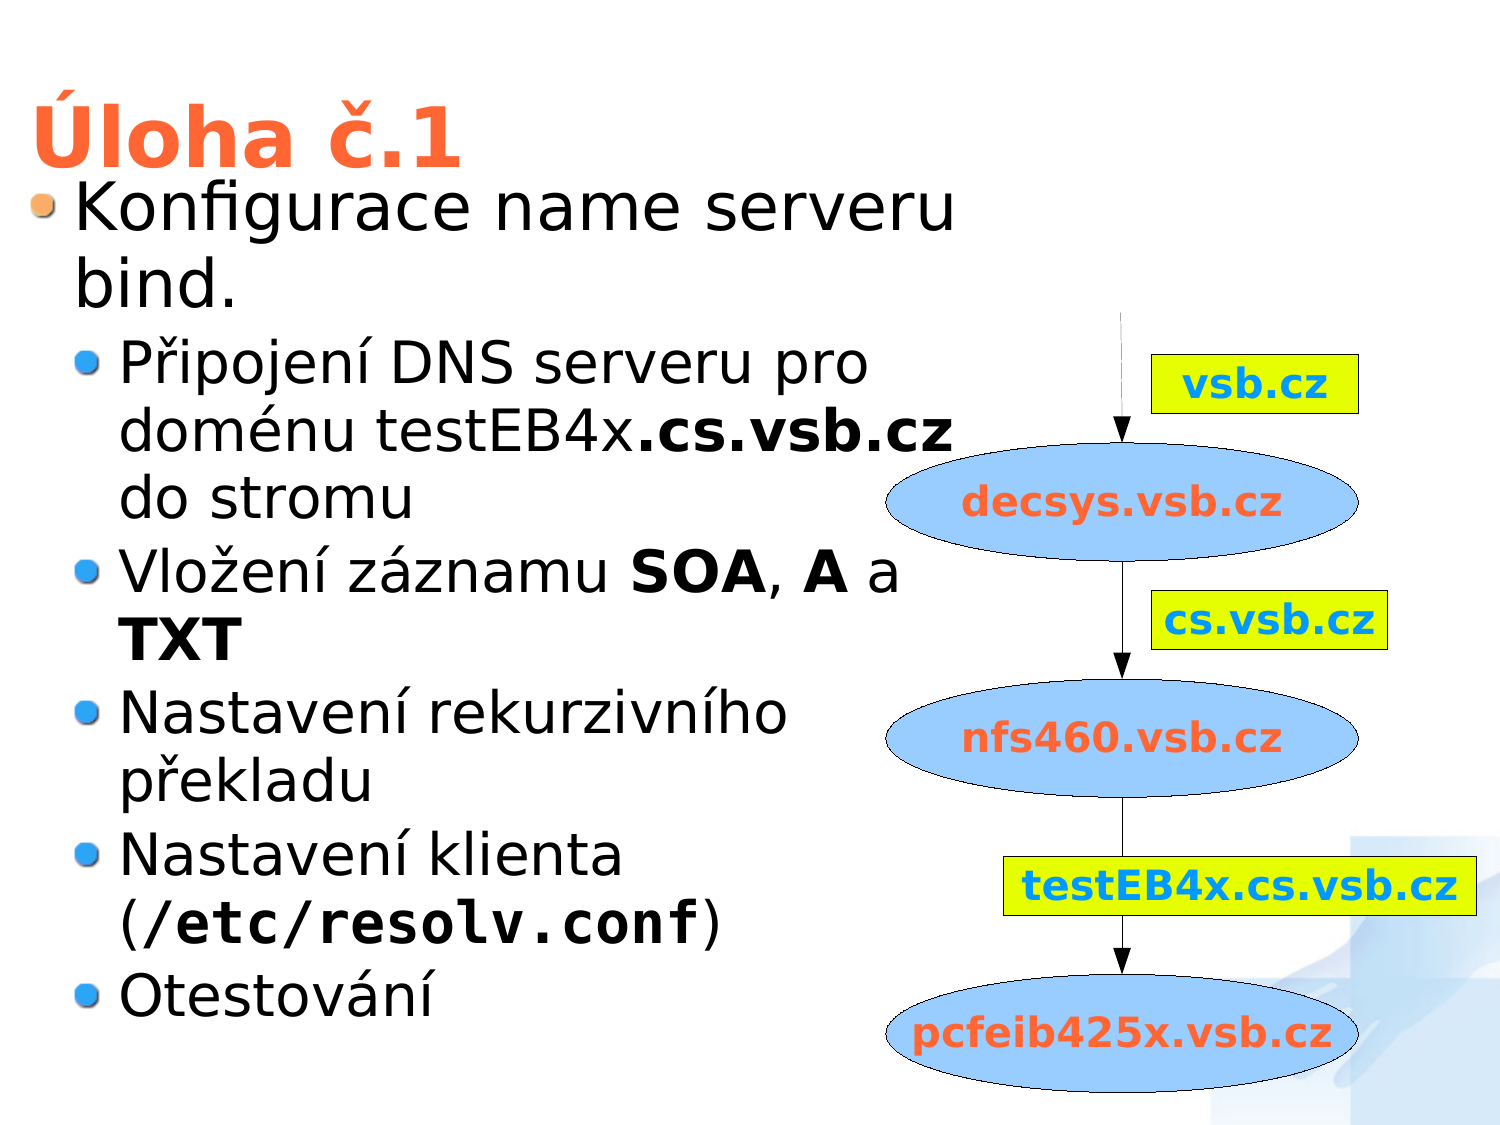

# Úloha č.1
Konfigurace name serveru bind.
Připojení DNS serveru pro doménu testEB4x.cs.vsb.cz do stromu
Vložení záznamu SOA, A a TXT
Nastavení rekurzivního překladu
Nastavení klienta (/etc/resolv.conf)
Otestování
vsb.cz
decsys.vsb.cz
cs.vsb.cz
nfs460.vsb.cz
testEB4x.cs.vsb.cz
pcfeib425x.vsb.cz